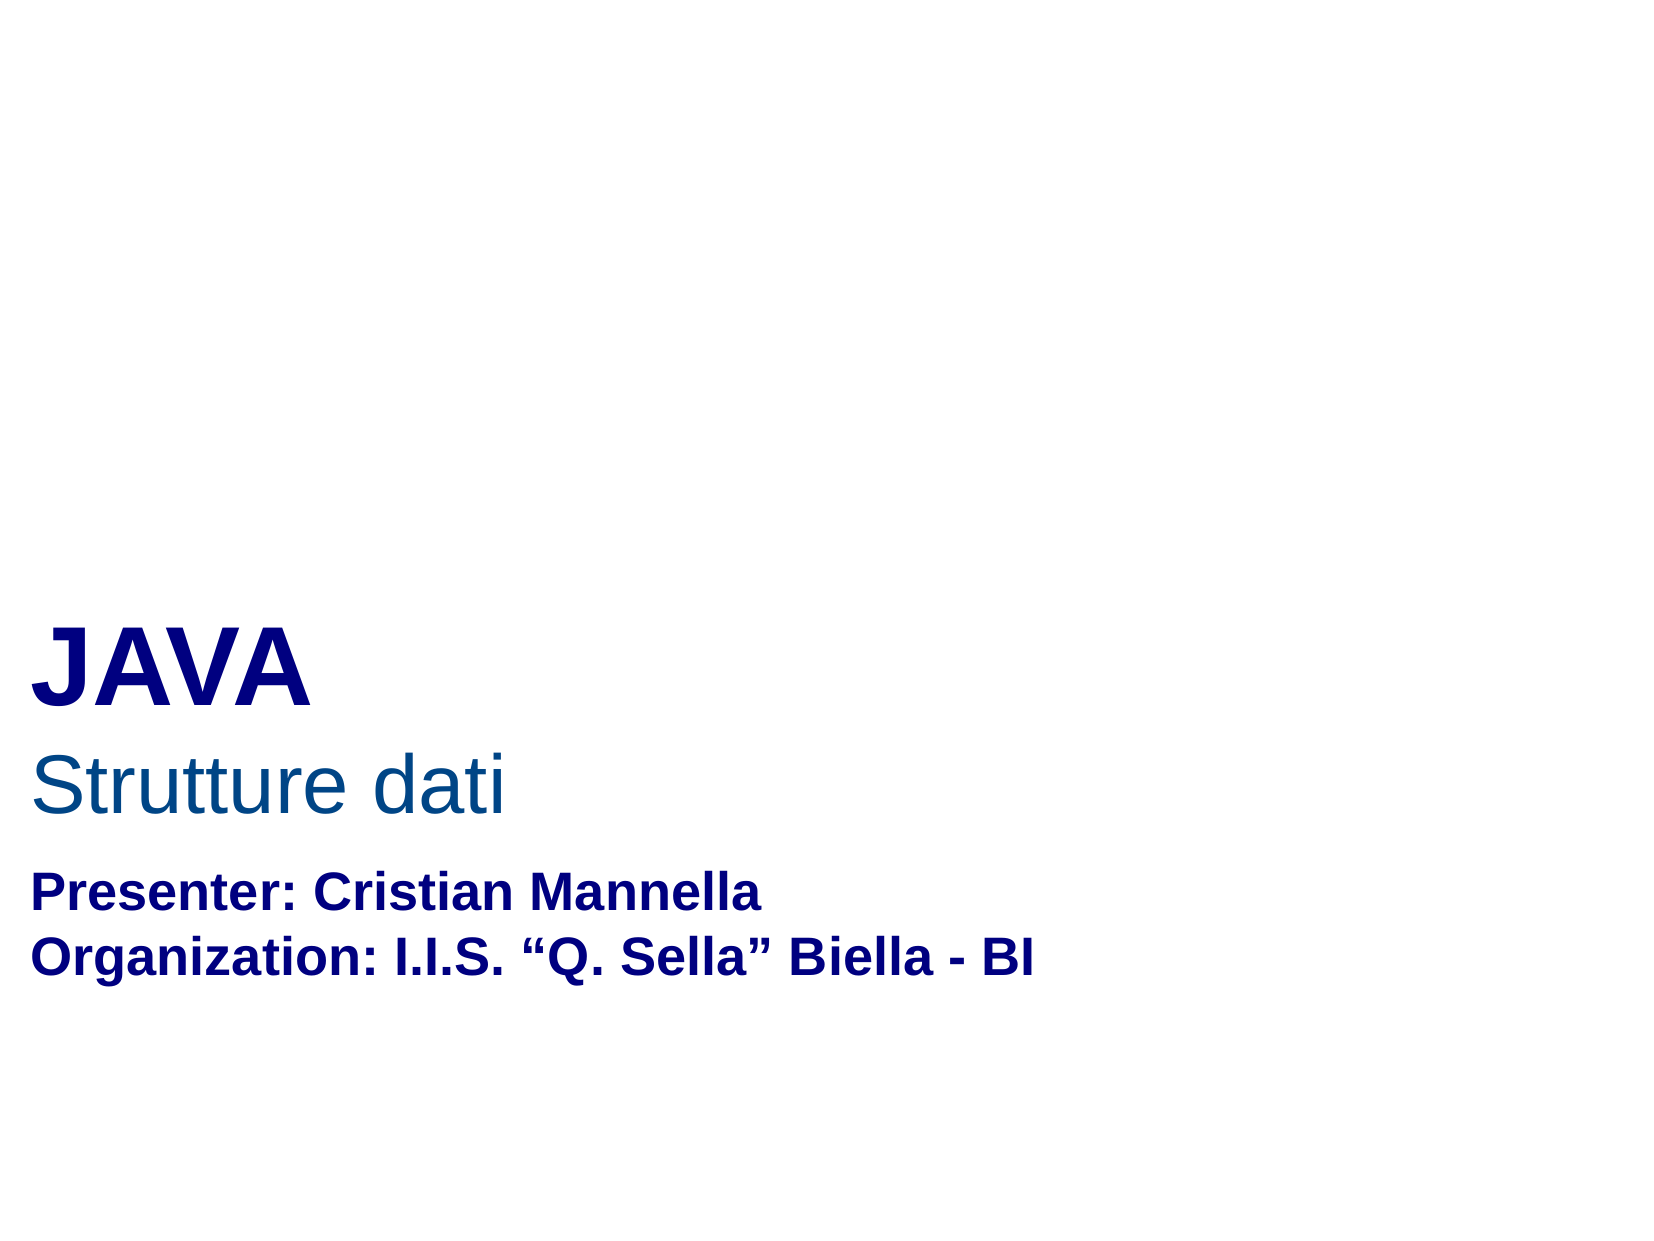

Strutture dati
# JAVA
Presenter: Cristian Mannella
Organization: I.I.S. “Q. Sella” Biella - BI